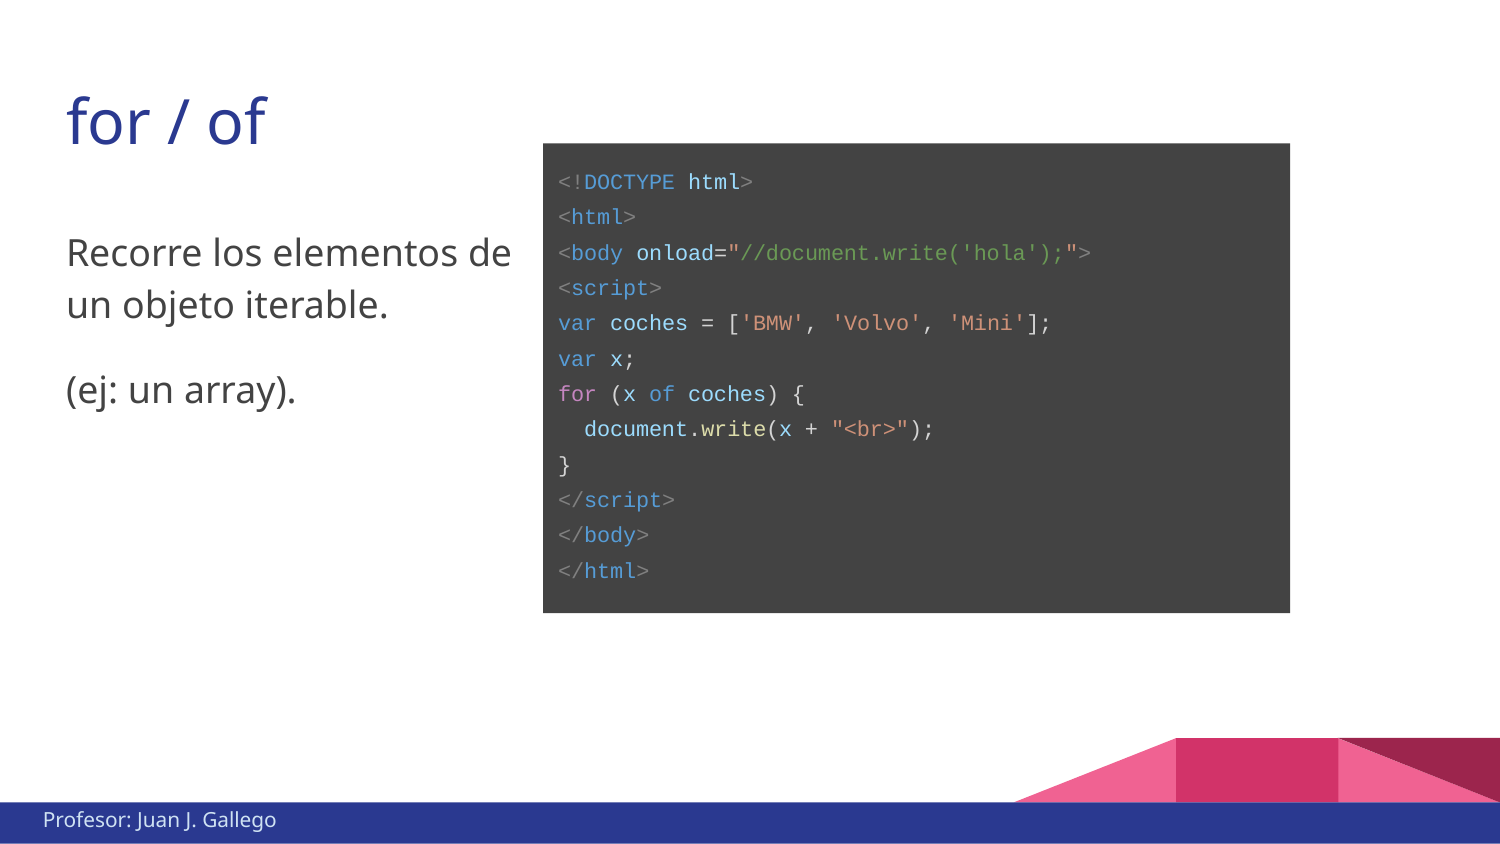

# for / of
<!DOCTYPE html>
<html>
<body onload="//document.write('hola');">
<script>
var coches = ['BMW', 'Volvo', 'Mini'];
var x;
for (x of coches) {
 document.write(x + "<br>");
}
</script>
</body>
</html>
Recorre los elementos de un objeto iterable.
(ej: un array).